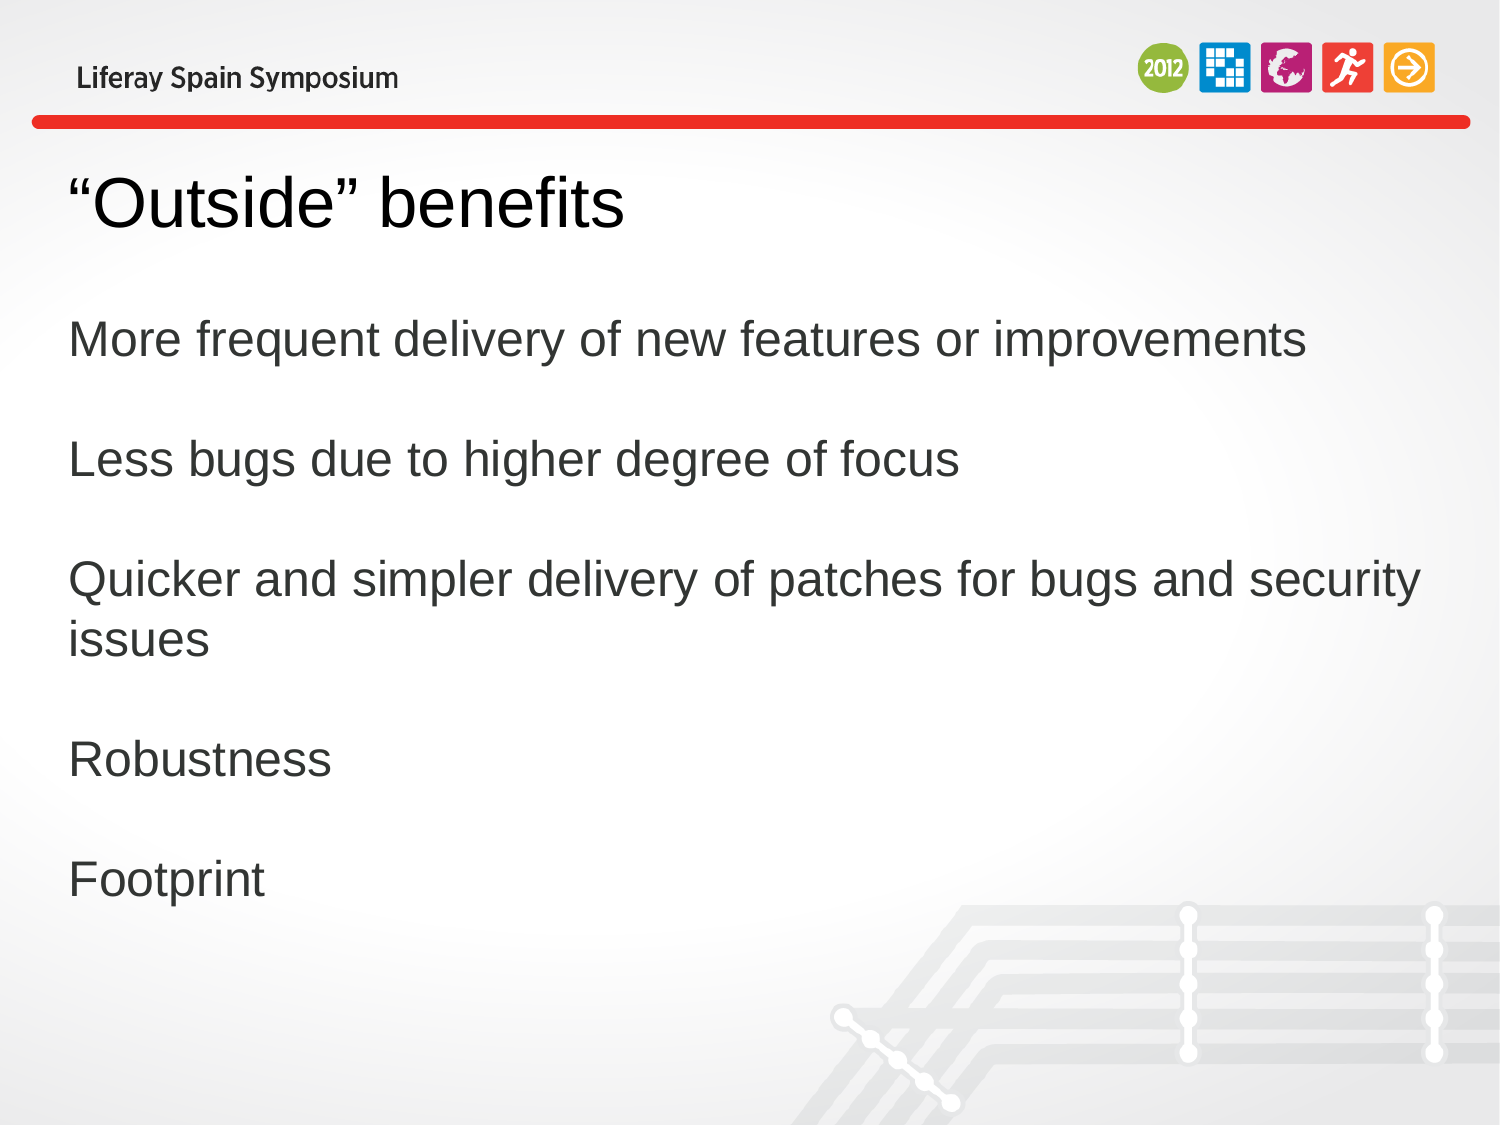

# “Outside” benefits
More frequent delivery of new features or improvements
Less bugs due to higher degree of focus
Quicker and simpler delivery of patches for bugs and security issues
Robustness
Footprint